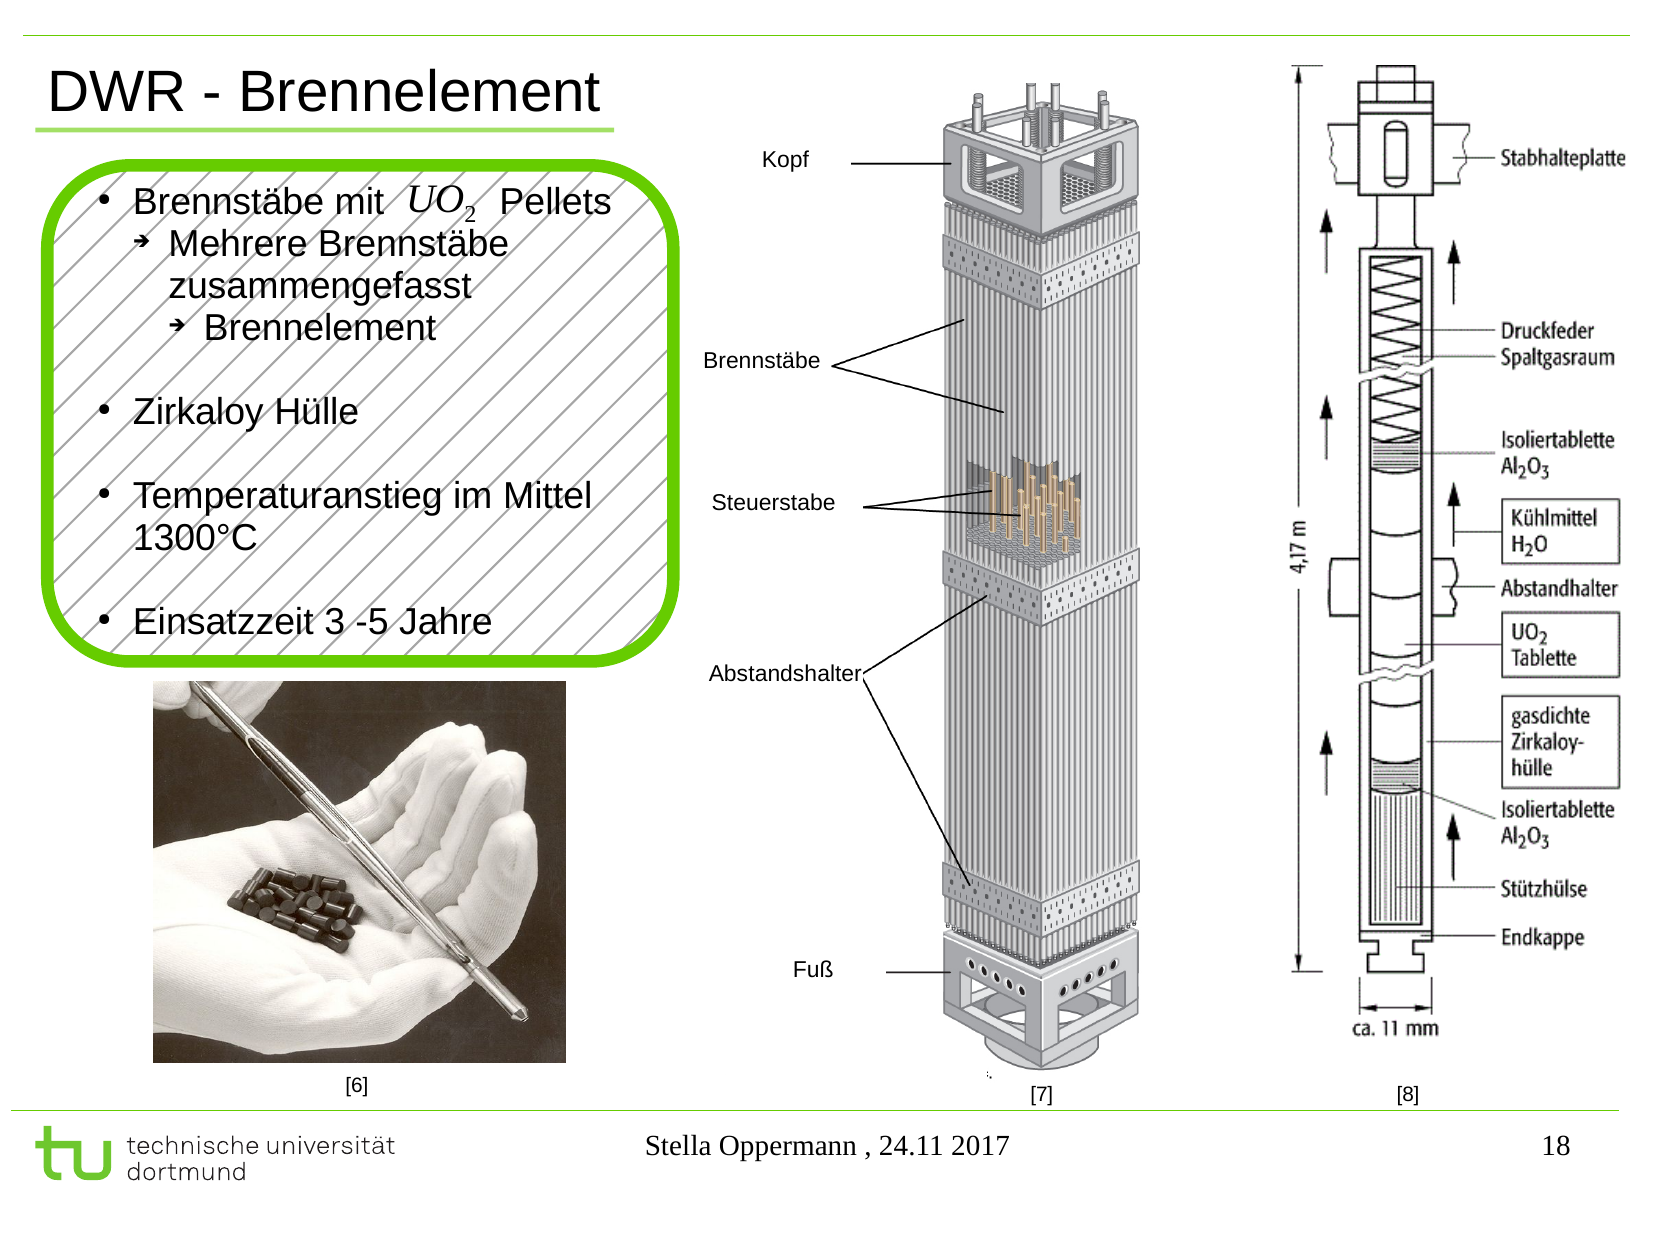

# DWR - Brennelement
Kopf
Brennstäbe mit Pellets
Mehrere Brennstäbe zusammengefasst
Brennelement
Zirkaloy Hülle
Temperaturanstieg im Mittel 1300°C
Einsatzzeit 3 -5 Jahre
Brennstäbe
Steuerstabe
Abstandshalter
Fuß
[6]
[7]
[8]
Stella Oppermann , 24.11 2017
18